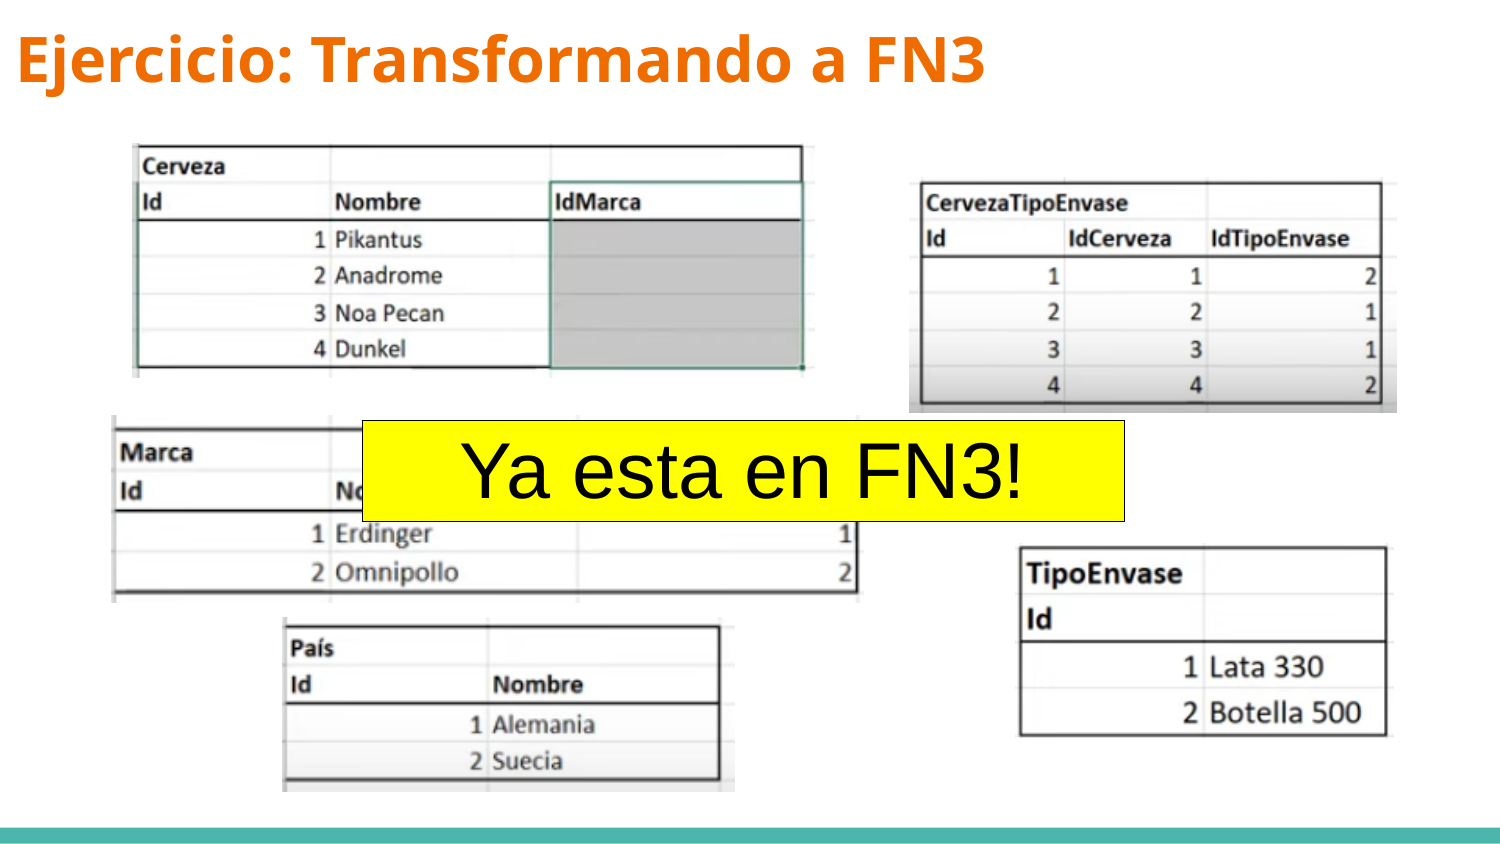

# Ejercicio: Transformando a FN3
| Ya esta en FN3! |
| --- |